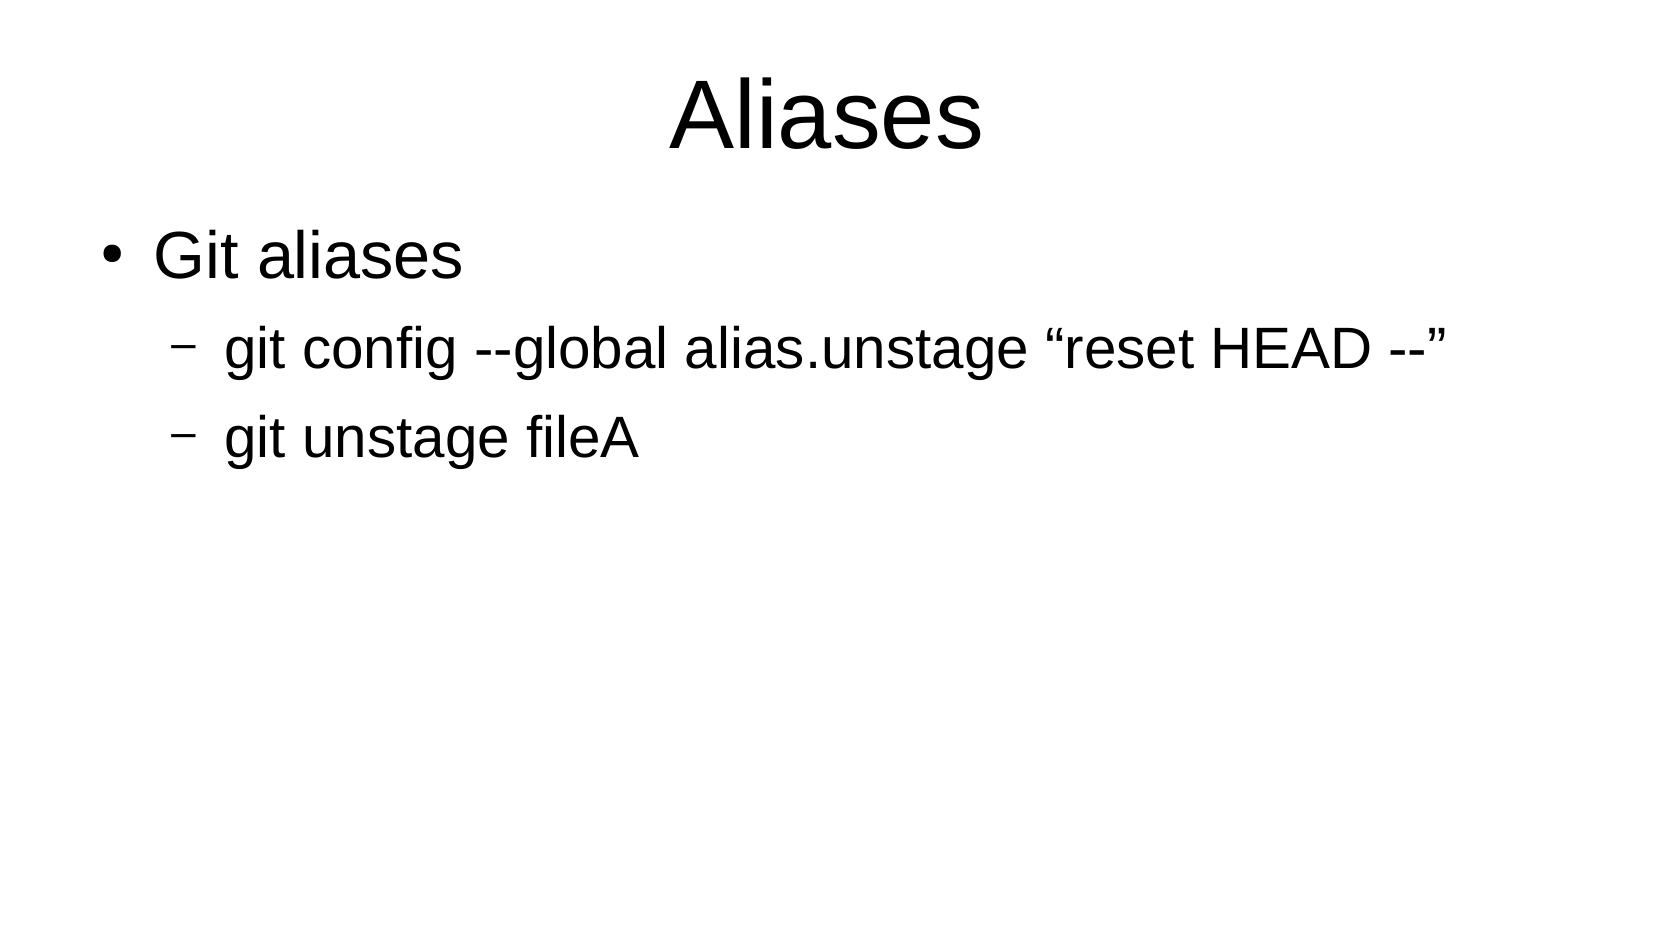

# Aliases
Git aliases
git config --global alias.unstage “reset HEAD --”
git unstage fileA